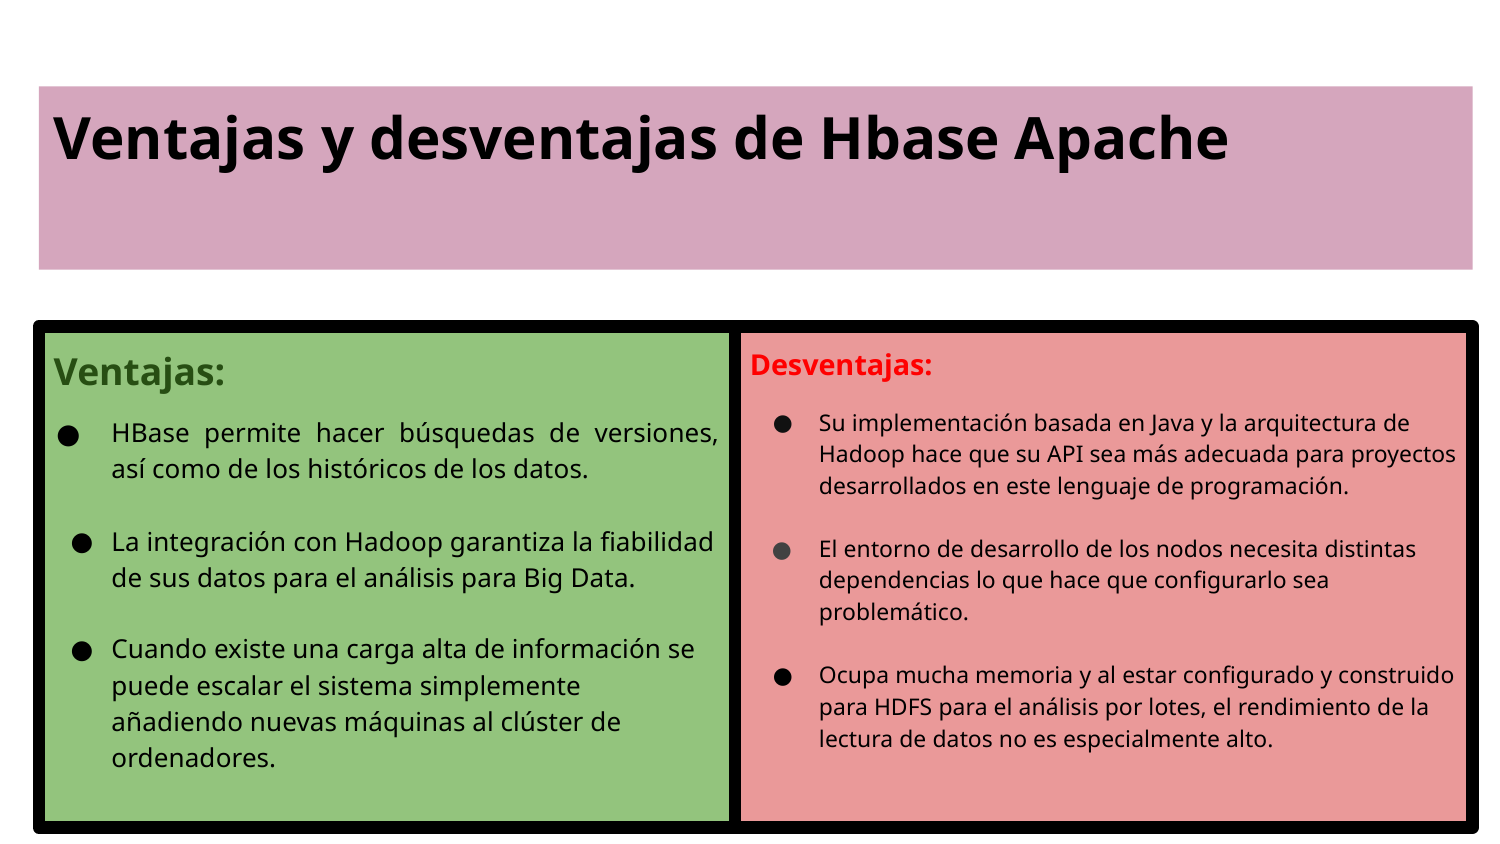

# Ventajas y desventajas de Hbase Apache
Ventajas:
HBase permite hacer búsquedas de versiones, así como de los históricos de los datos.
La integración con Hadoop garantiza la fiabilidad de sus datos para el análisis para Big Data.
Cuando existe una carga alta de información se puede escalar el sistema simplemente añadiendo nuevas máquinas al clúster de ordenadores.
Desventajas:
Su implementación basada en Java y la arquitectura de Hadoop hace que su API sea más adecuada para proyectos desarrollados en este lenguaje de programación.
El entorno de desarrollo de los nodos necesita distintas dependencias lo que hace que configurarlo sea problemático.
Ocupa mucha memoria y al estar configurado y construido para HDFS para el análisis por lotes, el rendimiento de la lectura de datos no es especialmente alto.